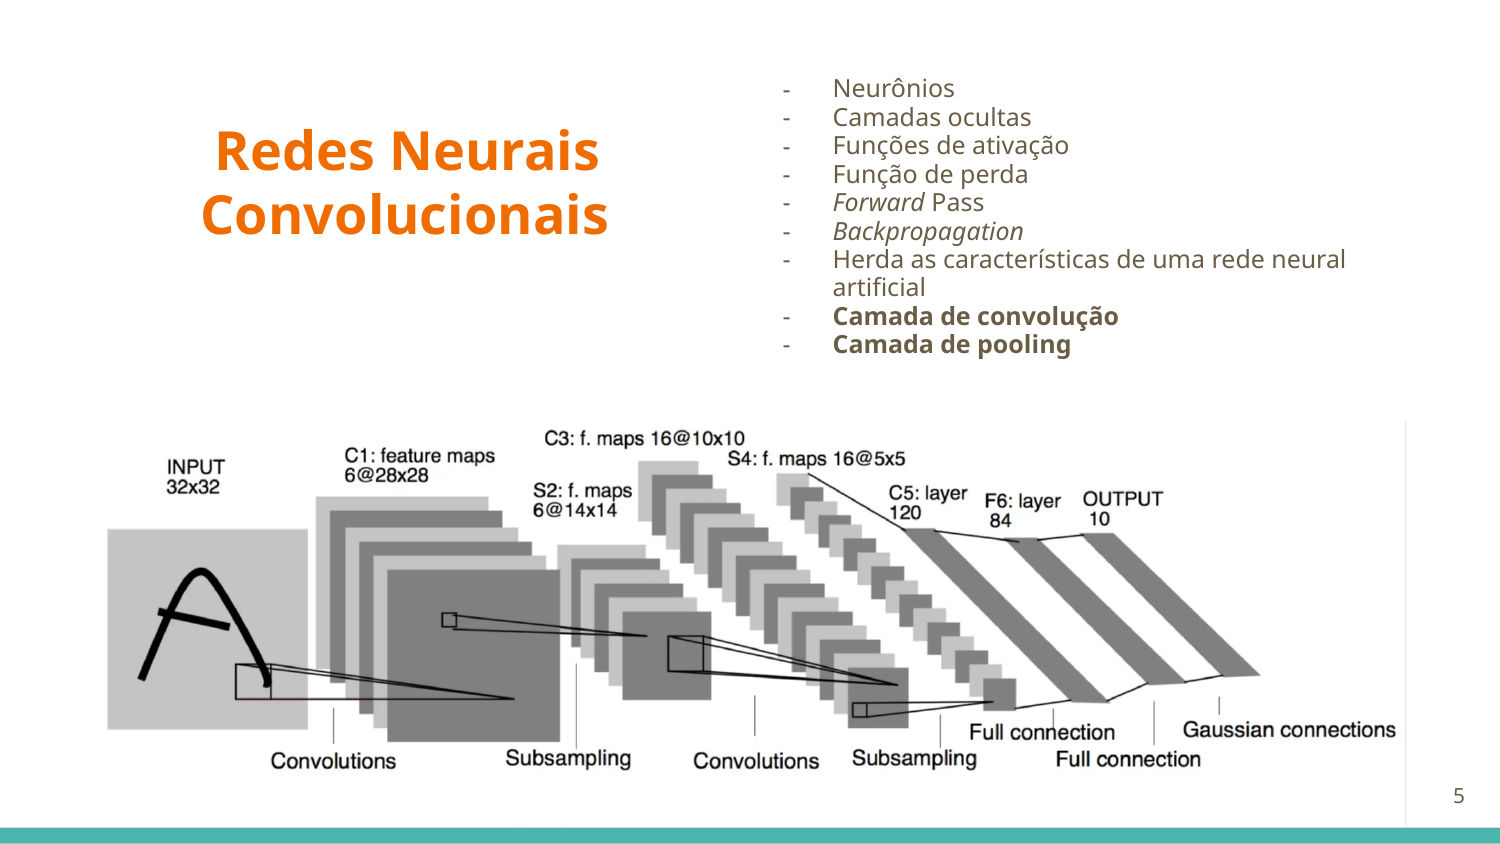

Neurônios
Camadas ocultas
Funções de ativação
Função de perda
Forward Pass
Backpropagation
Herda as características de uma rede neural artificial
Camada de convolução
Camada de pooling
# Redes Neurais Convolucionais